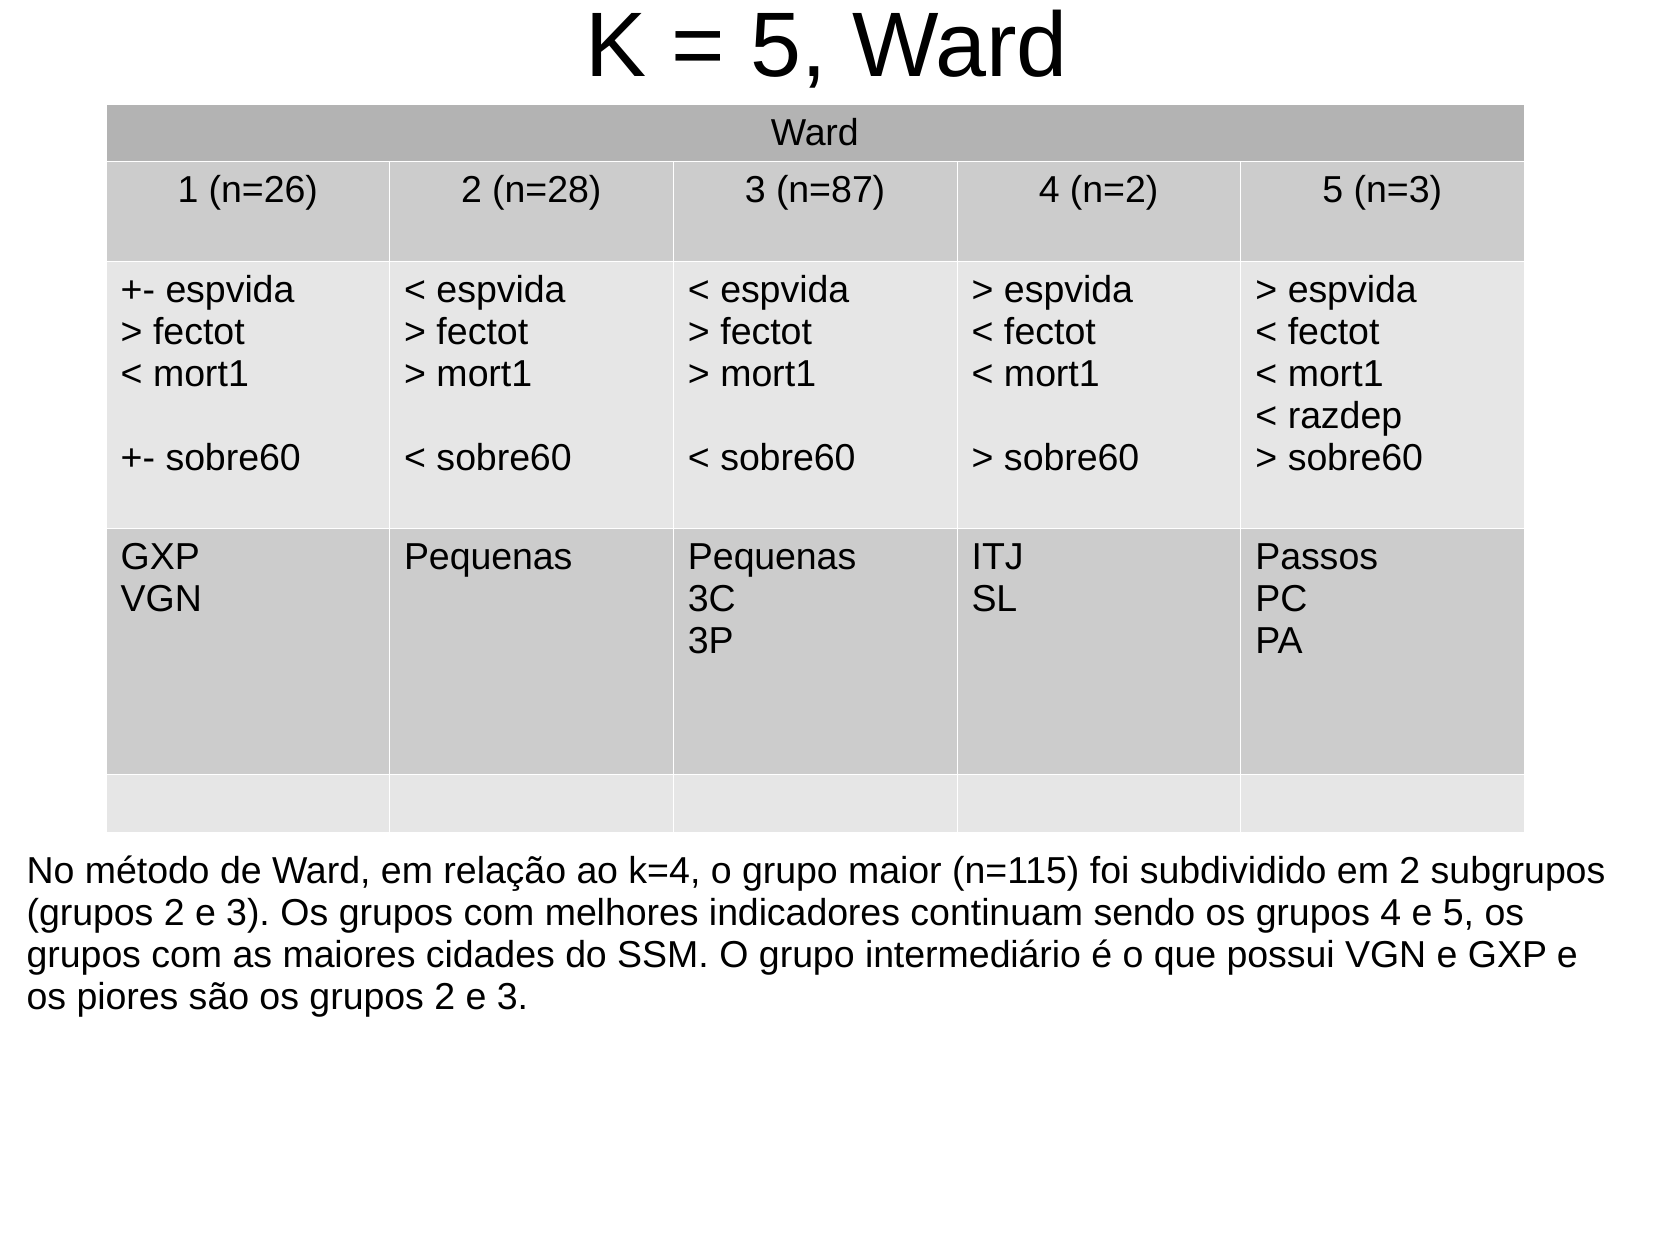

# K = 5, Ward
| Ward | | | | |
| --- | --- | --- | --- | --- |
| 1 (n=26) | 2 (n=28) | 3 (n=87) | 4 (n=2) | 5 (n=3) |
| +- espvida > fectot < mort1 +- sobre60 | < espvida > fectot > mort1 < sobre60 | < espvida > fectot > mort1 < sobre60 | > espvida < fectot < mort1 > sobre60 | > espvida < fectot < mort1 < razdep > sobre60 |
| GXP VGN | Pequenas | Pequenas 3C 3P | ITJ SL | Passos PC PA |
| | | | | |
No método de Ward, em relação ao k=4, o grupo maior (n=115) foi subdividido em 2 subgrupos (grupos 2 e 3). Os grupos com melhores indicadores continuam sendo os grupos 4 e 5, os grupos com as maiores cidades do SSM. O grupo intermediário é o que possui VGN e GXP e os piores são os grupos 2 e 3.